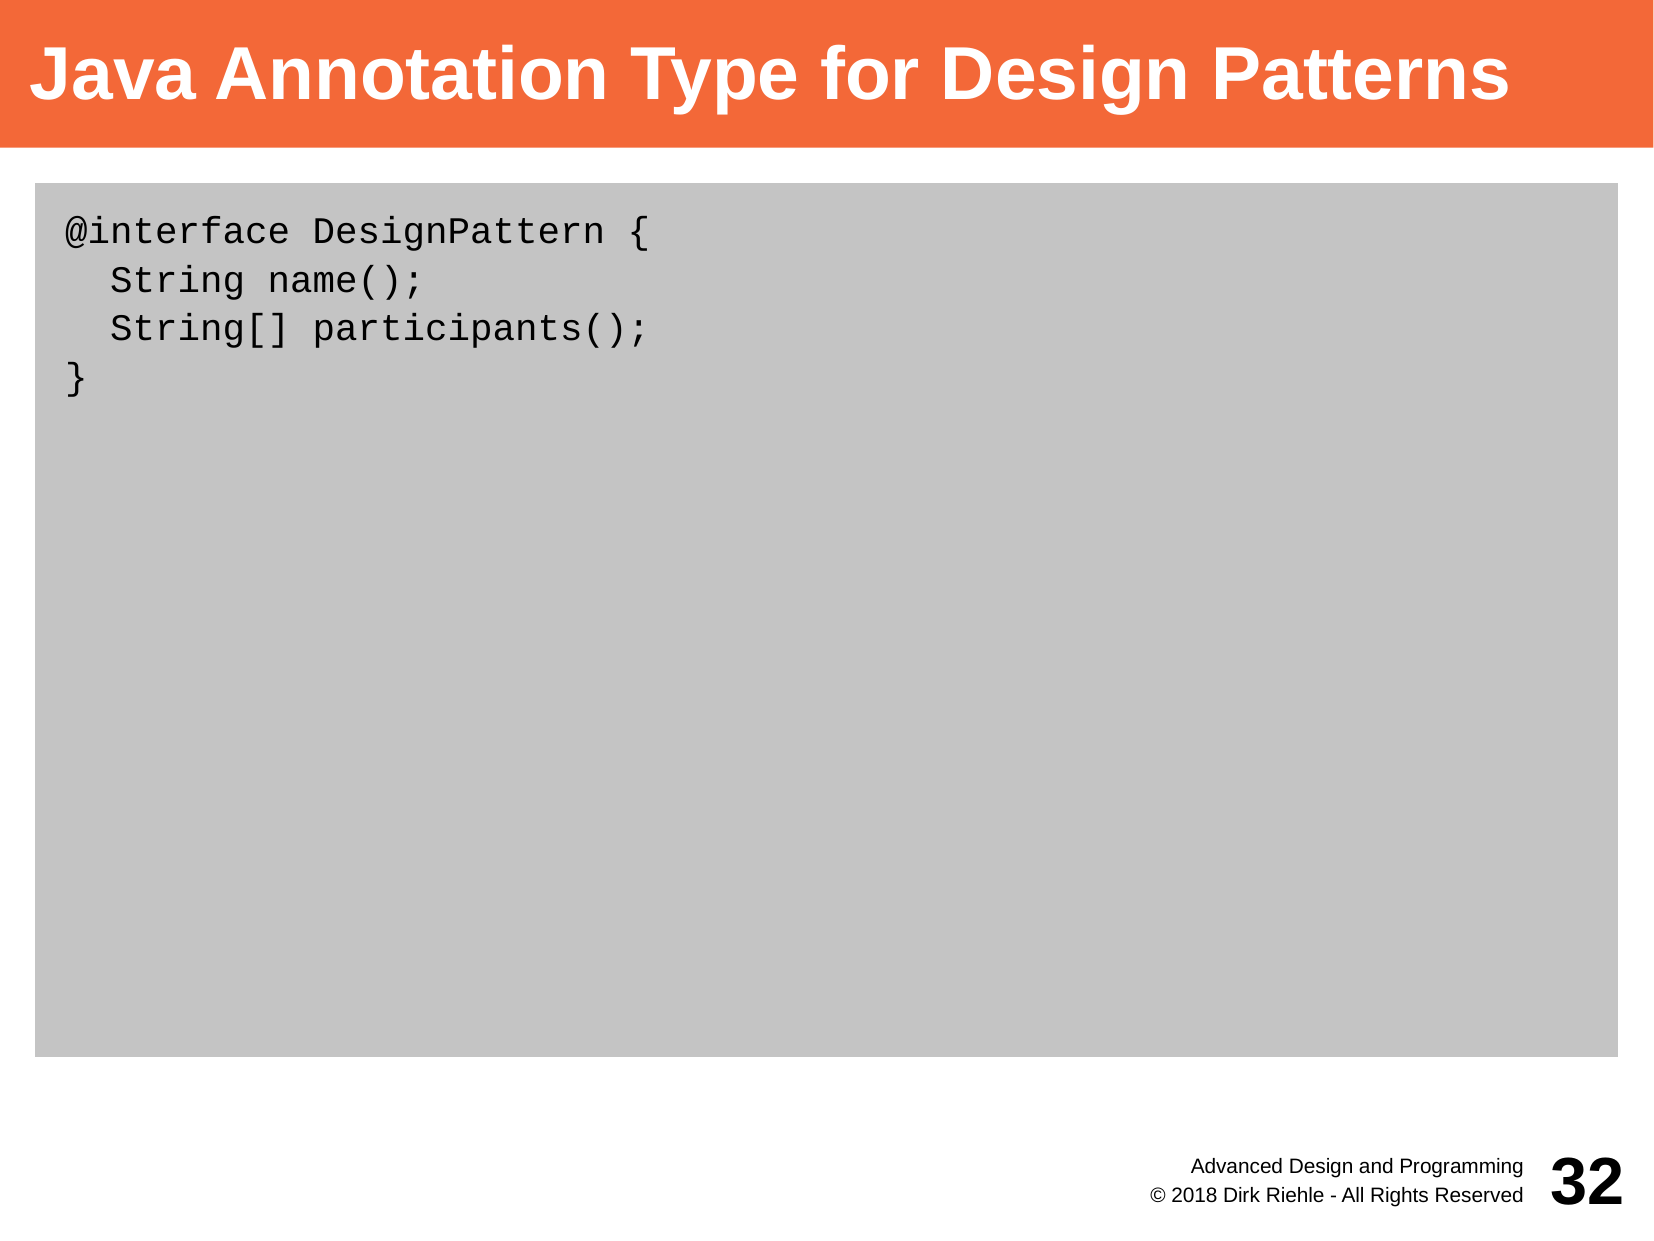

# Java Annotation Type for Design Patterns
@interface DesignPattern {
 String name();
 String[] participants();
}
Advanced Design and Programming
32
© 2018 Dirk Riehle - All Rights Reserved